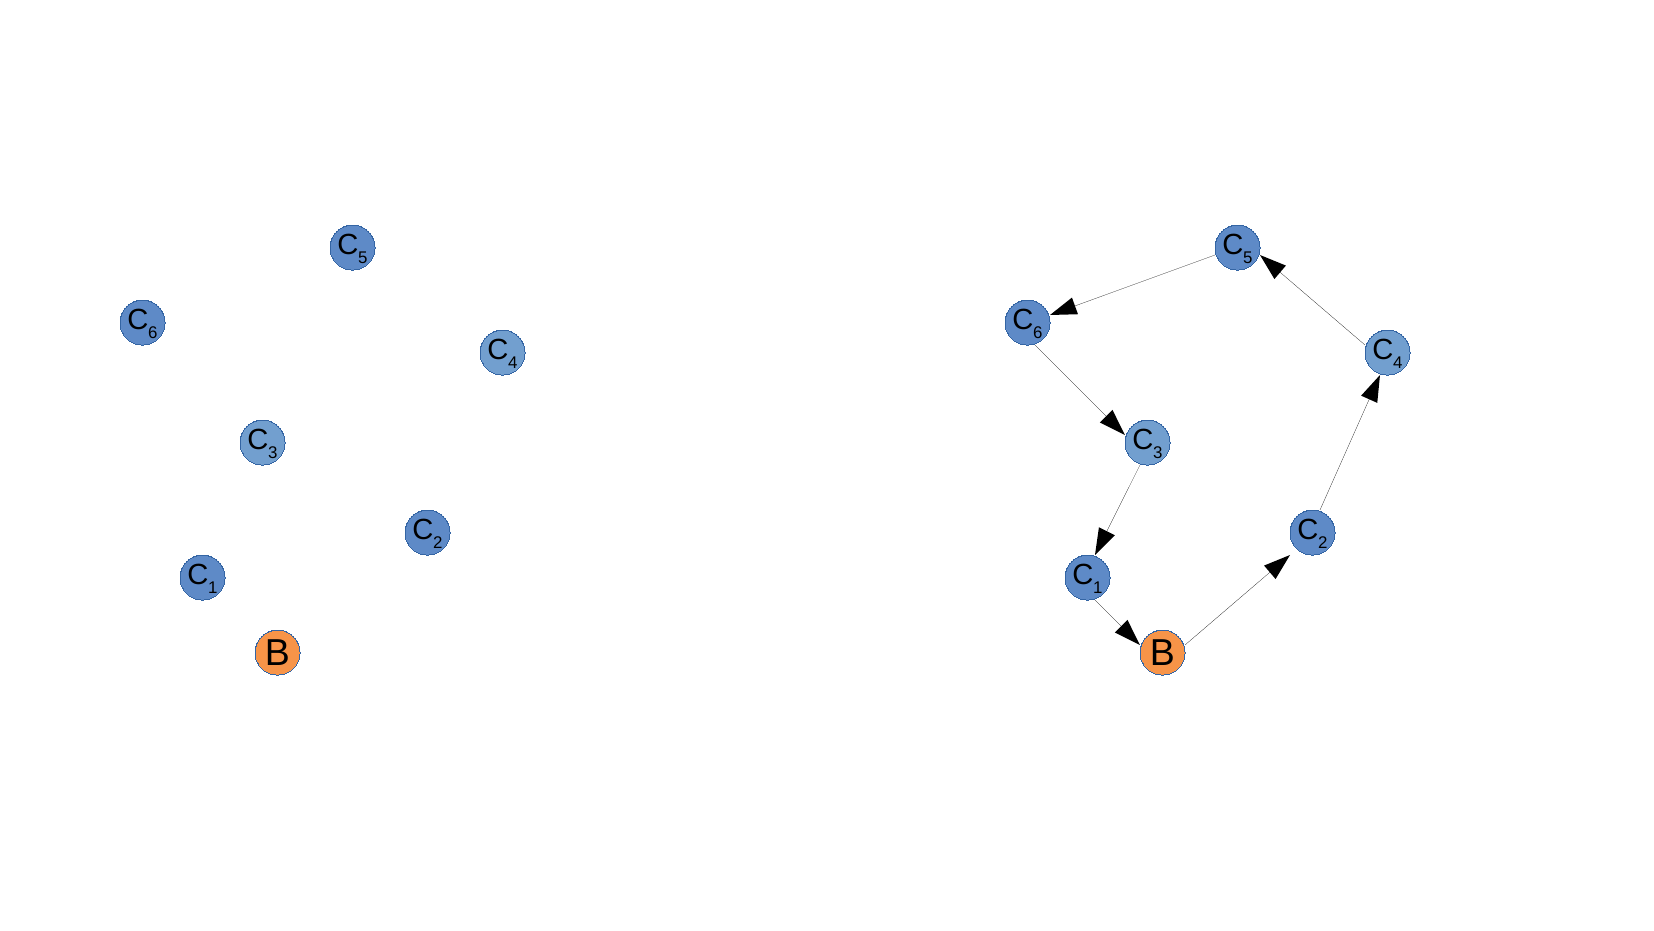

C5
C5
C6
C6
C4
C4
C3
C3
C2
C2
C1
C1
B
B